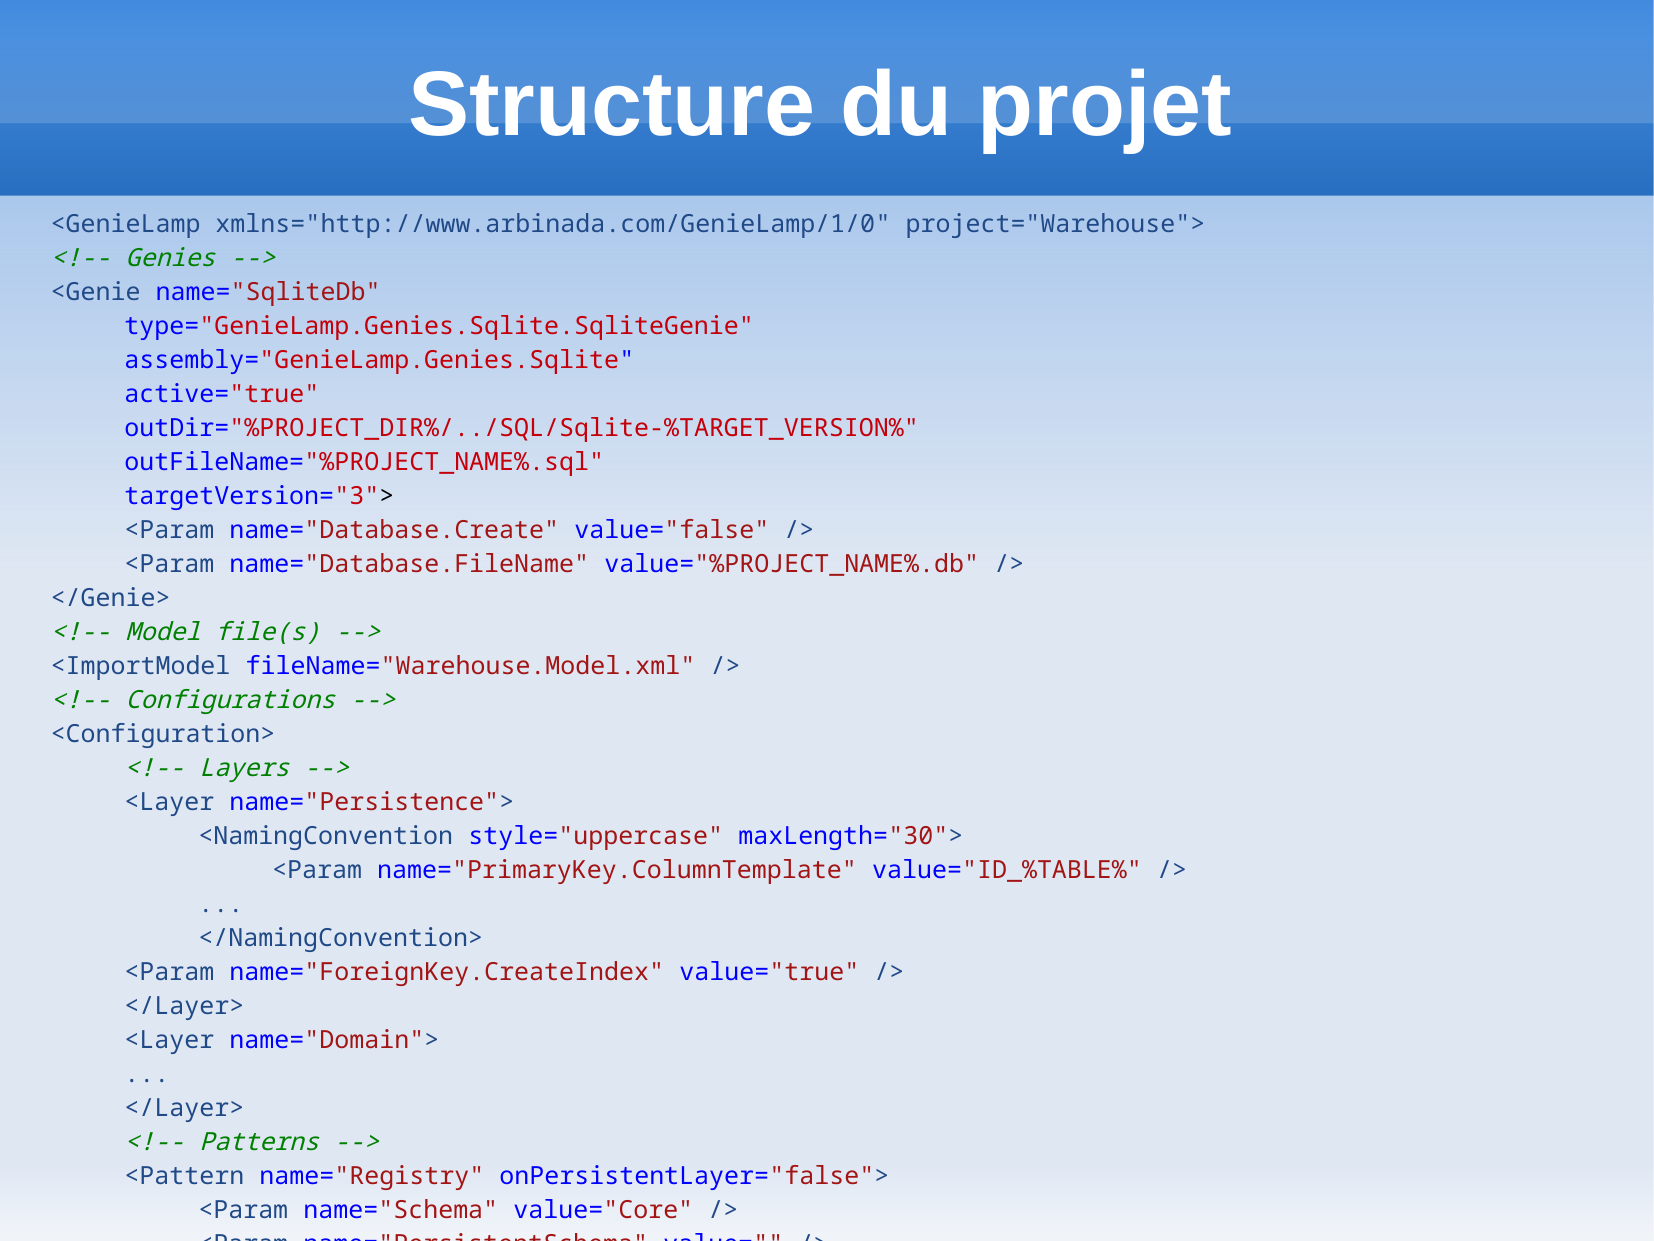

# Structure du projet
<GenieLamp xmlns="http://www.arbinada.com/GenieLamp/1/0" project="Warehouse">
<!-- Genies -->
<Genie name="SqliteDb"
	type="GenieLamp.Genies.Sqlite.SqliteGenie"
	assembly="GenieLamp.Genies.Sqlite"
	active="true"
	outDir="%PROJECT_DIR%/../SQL/Sqlite-%TARGET_VERSION%"
	outFileName="%PROJECT_NAME%.sql"
	targetVersion="3">
	<Param name="Database.Create" value="false" />
	<Param name="Database.FileName" value="%PROJECT_NAME%.db" />
</Genie>
<!-- Model file(s) -->
<ImportModel fileName="Warehouse.Model.xml" />
<!-- Configurations -->
<Configuration>
	<!-- Layers -->
	<Layer name="Persistence">
		<NamingConvention style="uppercase" maxLength="30">
			<Param name="PrimaryKey.ColumnTemplate" value="ID_%TABLE%" />
		...
		</NamingConvention>
	<Param name="ForeignKey.CreateIndex" value="true" />
	</Layer>
	<Layer name="Domain">
	...
	</Layer>
	<!-- Patterns -->
	<Pattern name="Registry" onPersistentLayer="false">
		<Param name="Schema" value="Core" />
 		<Param name="PersistentSchema" value="" />
 		<Param name="PrimaryId.Type" value="int" />
	</Pattern>
</Configuration>
</GenieLamp>